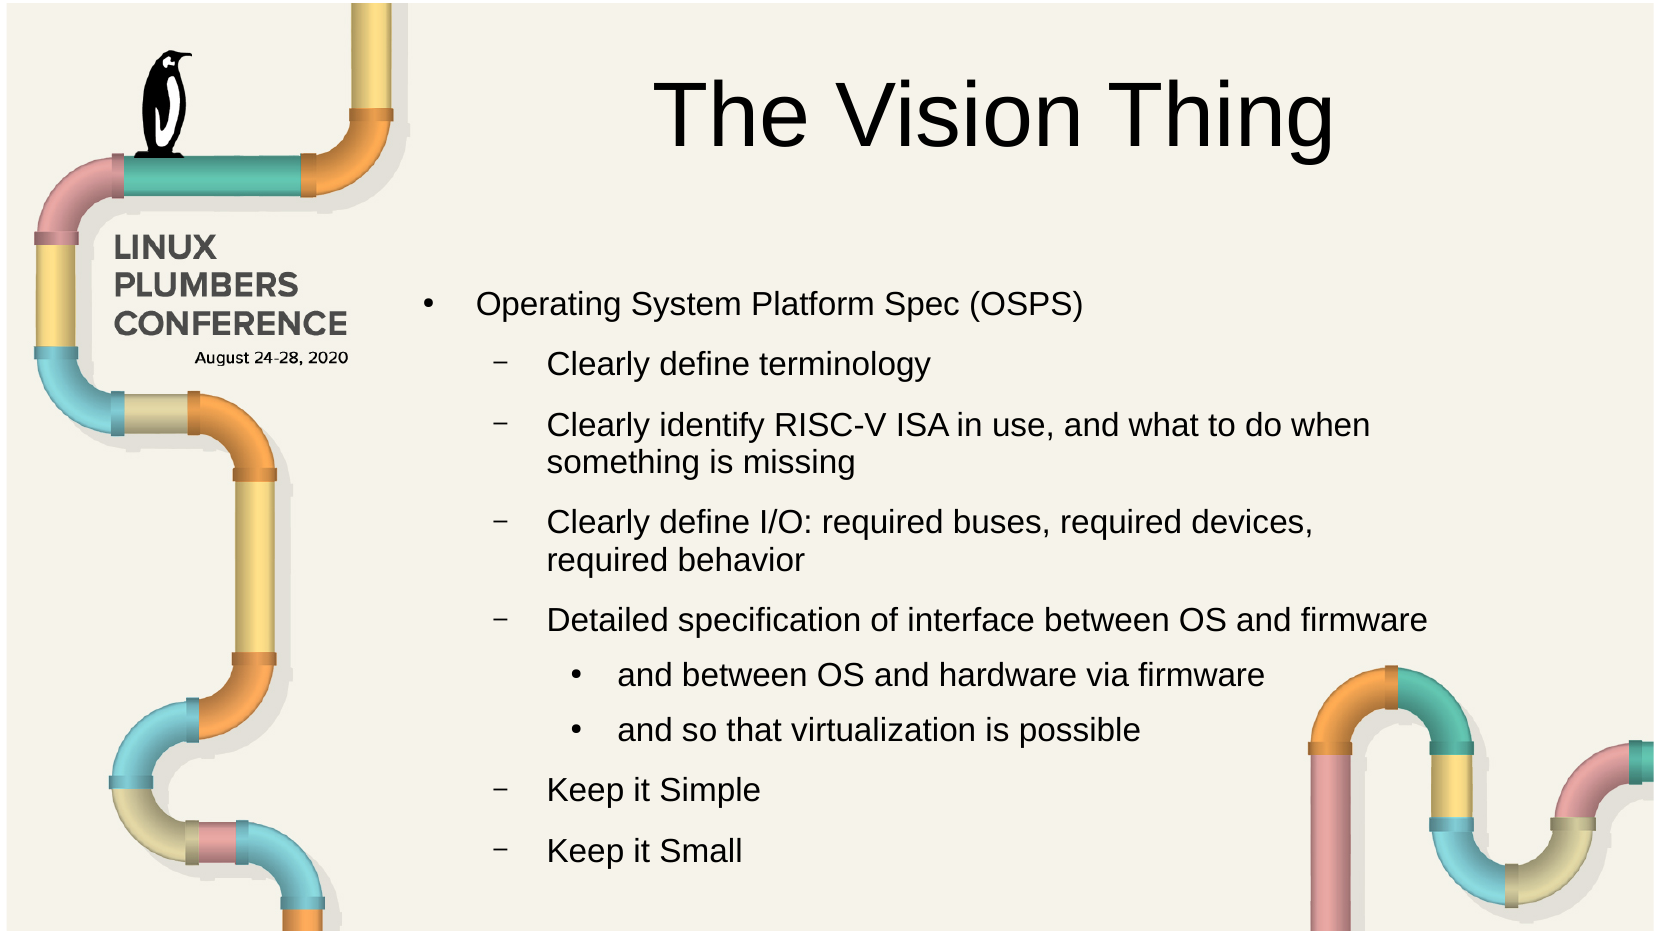

# The Vision Thing
Operating System Platform Spec (OSPS)
Clearly define terminology
Clearly identify RISC-V ISA in use, and what to do when something is missing
Clearly define I/O: required buses, required devices, required behavior
Detailed specification of interface between OS and firmware
and between OS and hardware via firmware
and so that virtualization is possible
Keep it Simple
Keep it Small